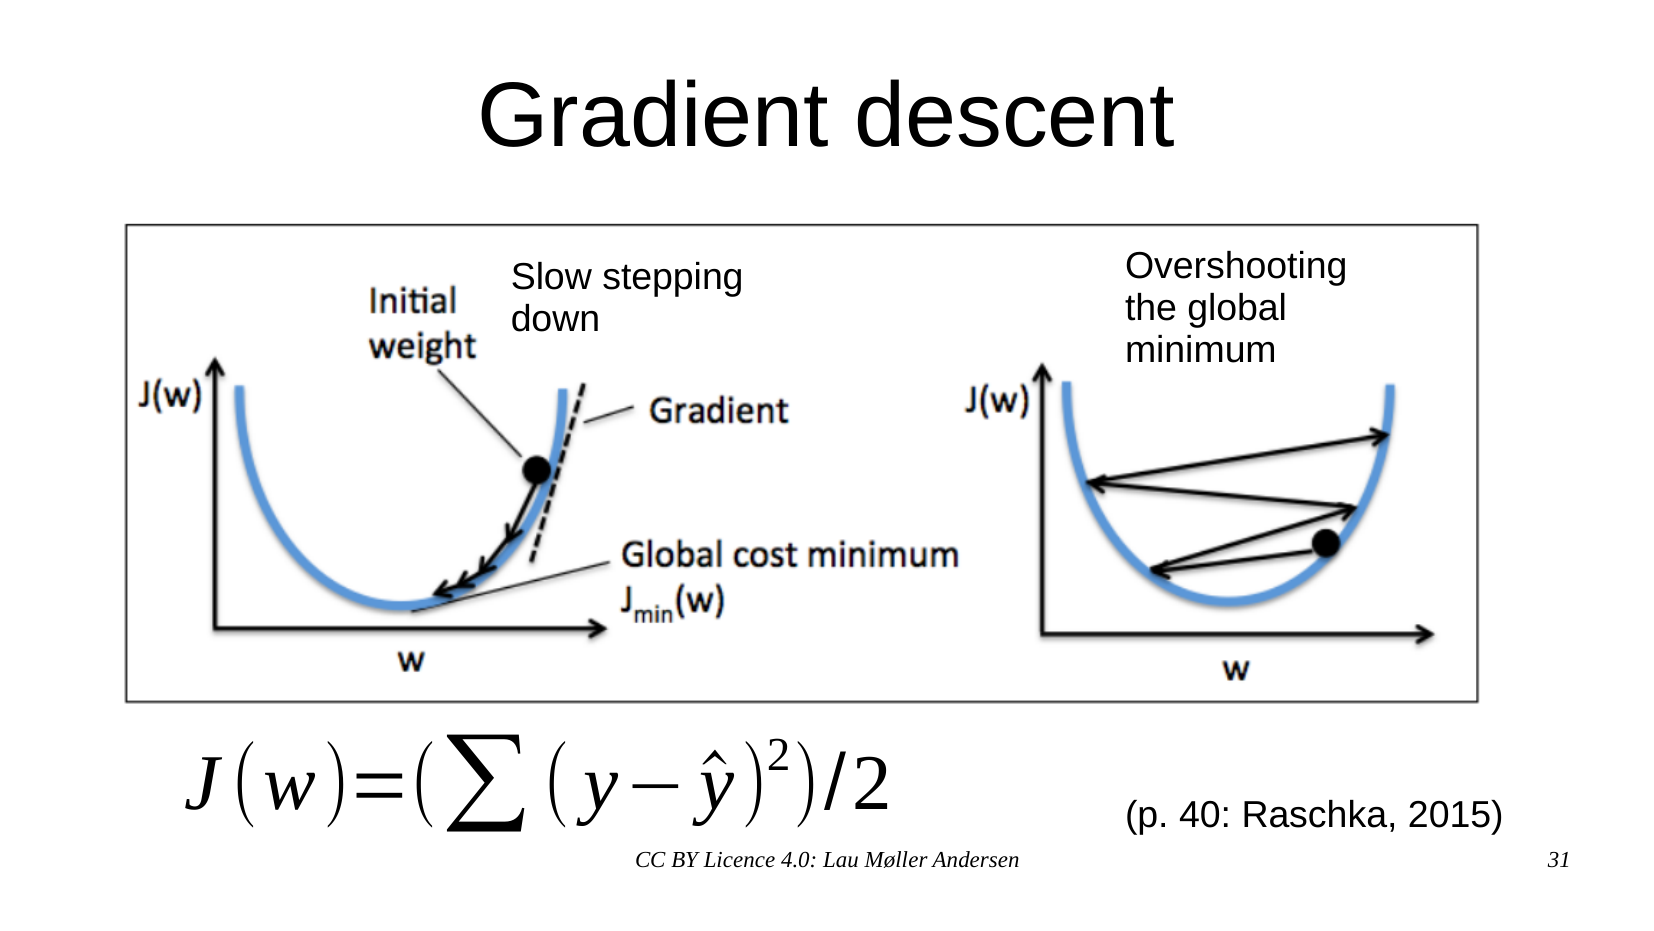

# Gradient descent
Overshooting the global minimum
Slow stepping down
(p. 40: Raschka, 2015)
CC BY Licence 4.0: Lau Møller Andersen
31